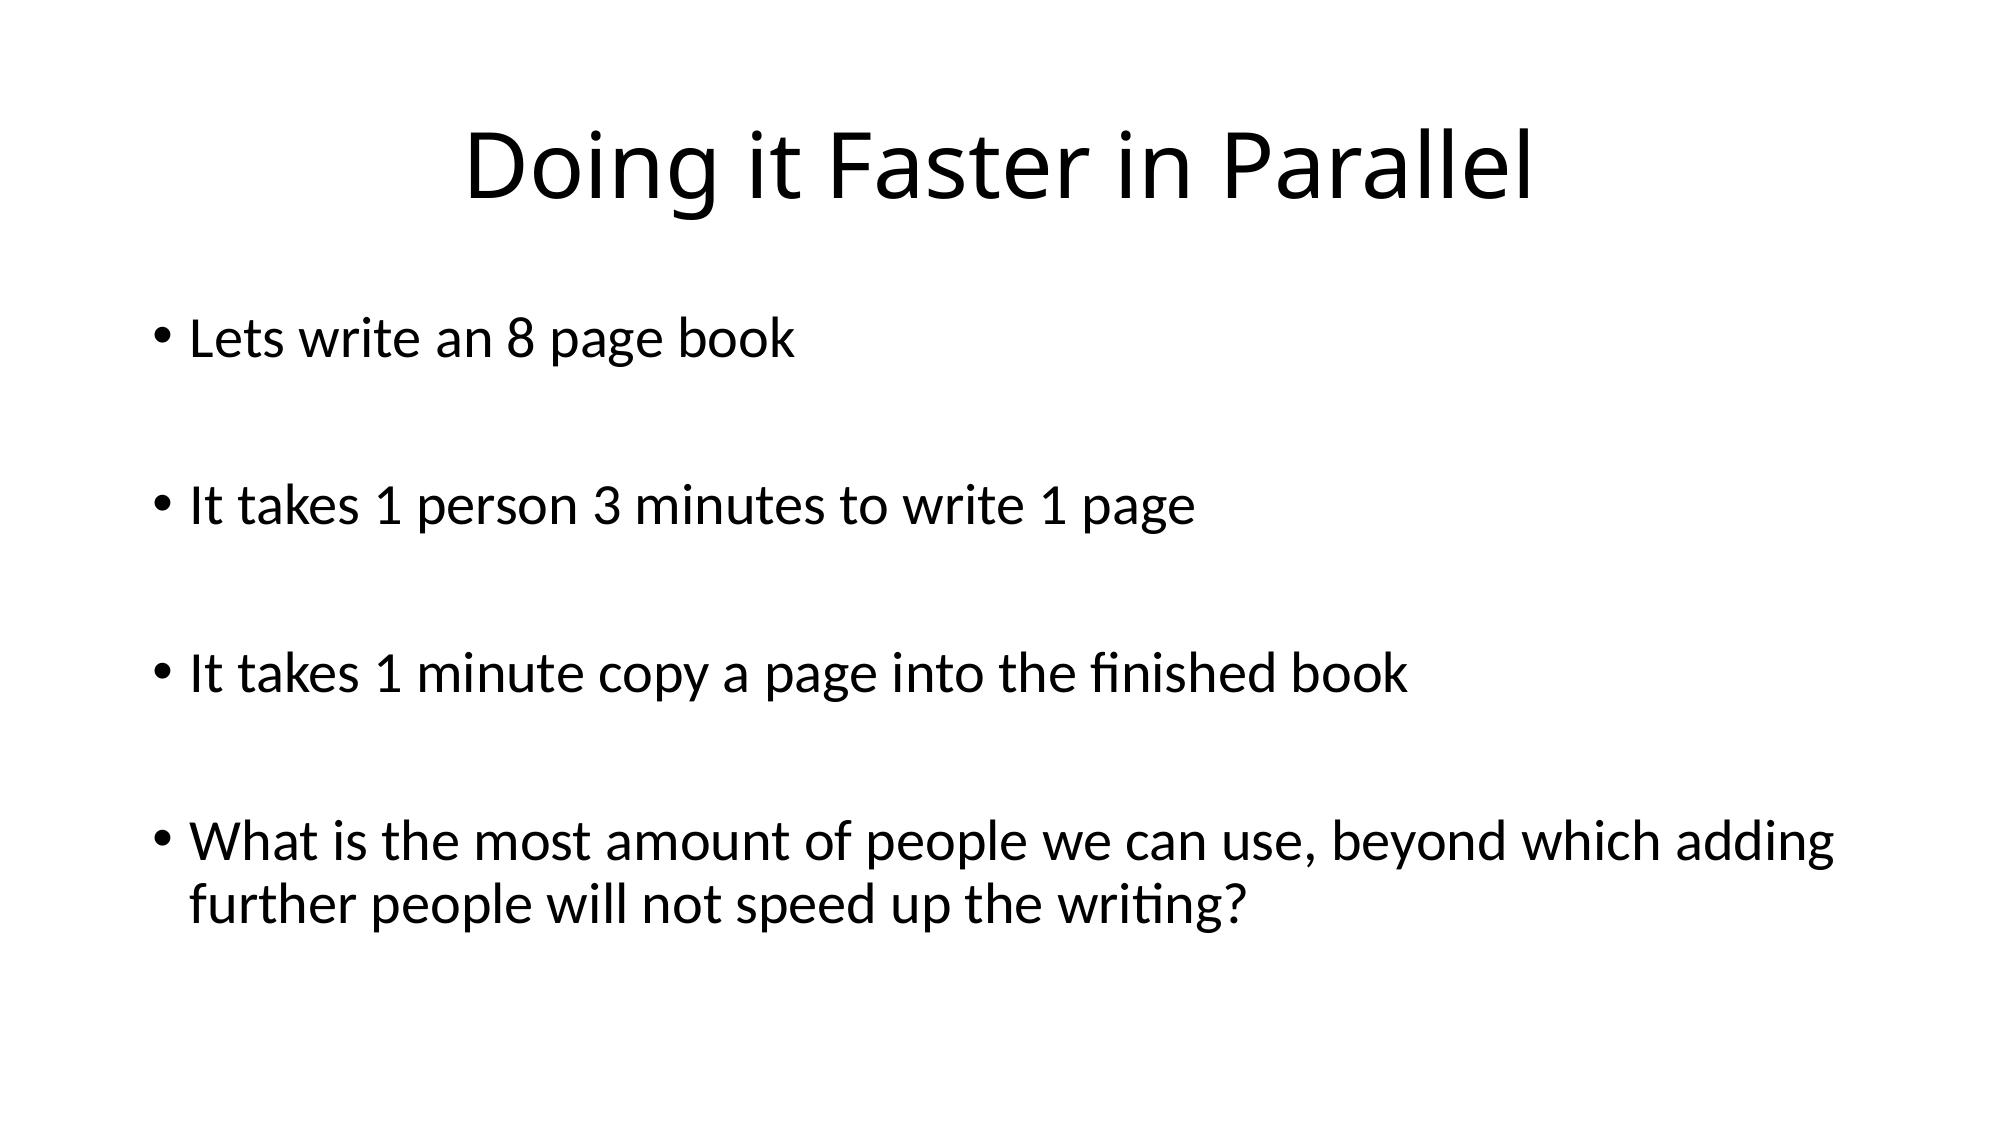

# Doing it Faster in Parallel
Lets write an 8 page book
It takes 1 person 3 minutes to write 1 page
It takes 1 minute copy a page into the finished book
What is the most amount of people we can use, beyond which adding further people will not speed up the writing?